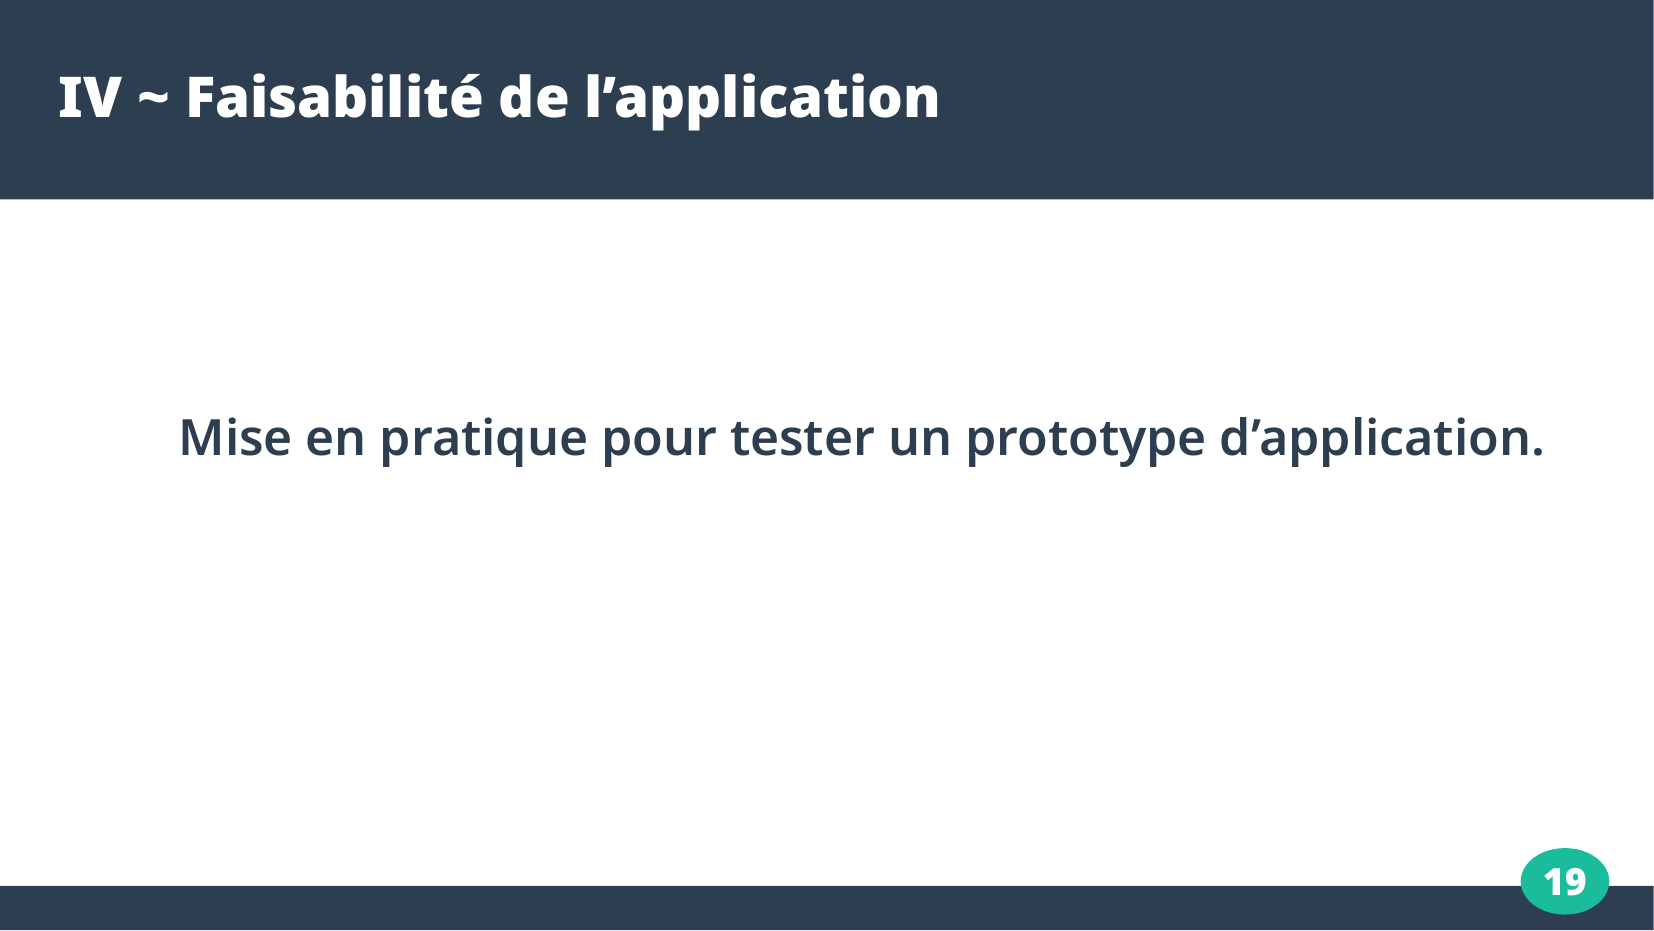

# IV ~ Faisabilité de l’application
Mise en pratique pour tester un prototype d’application.
19